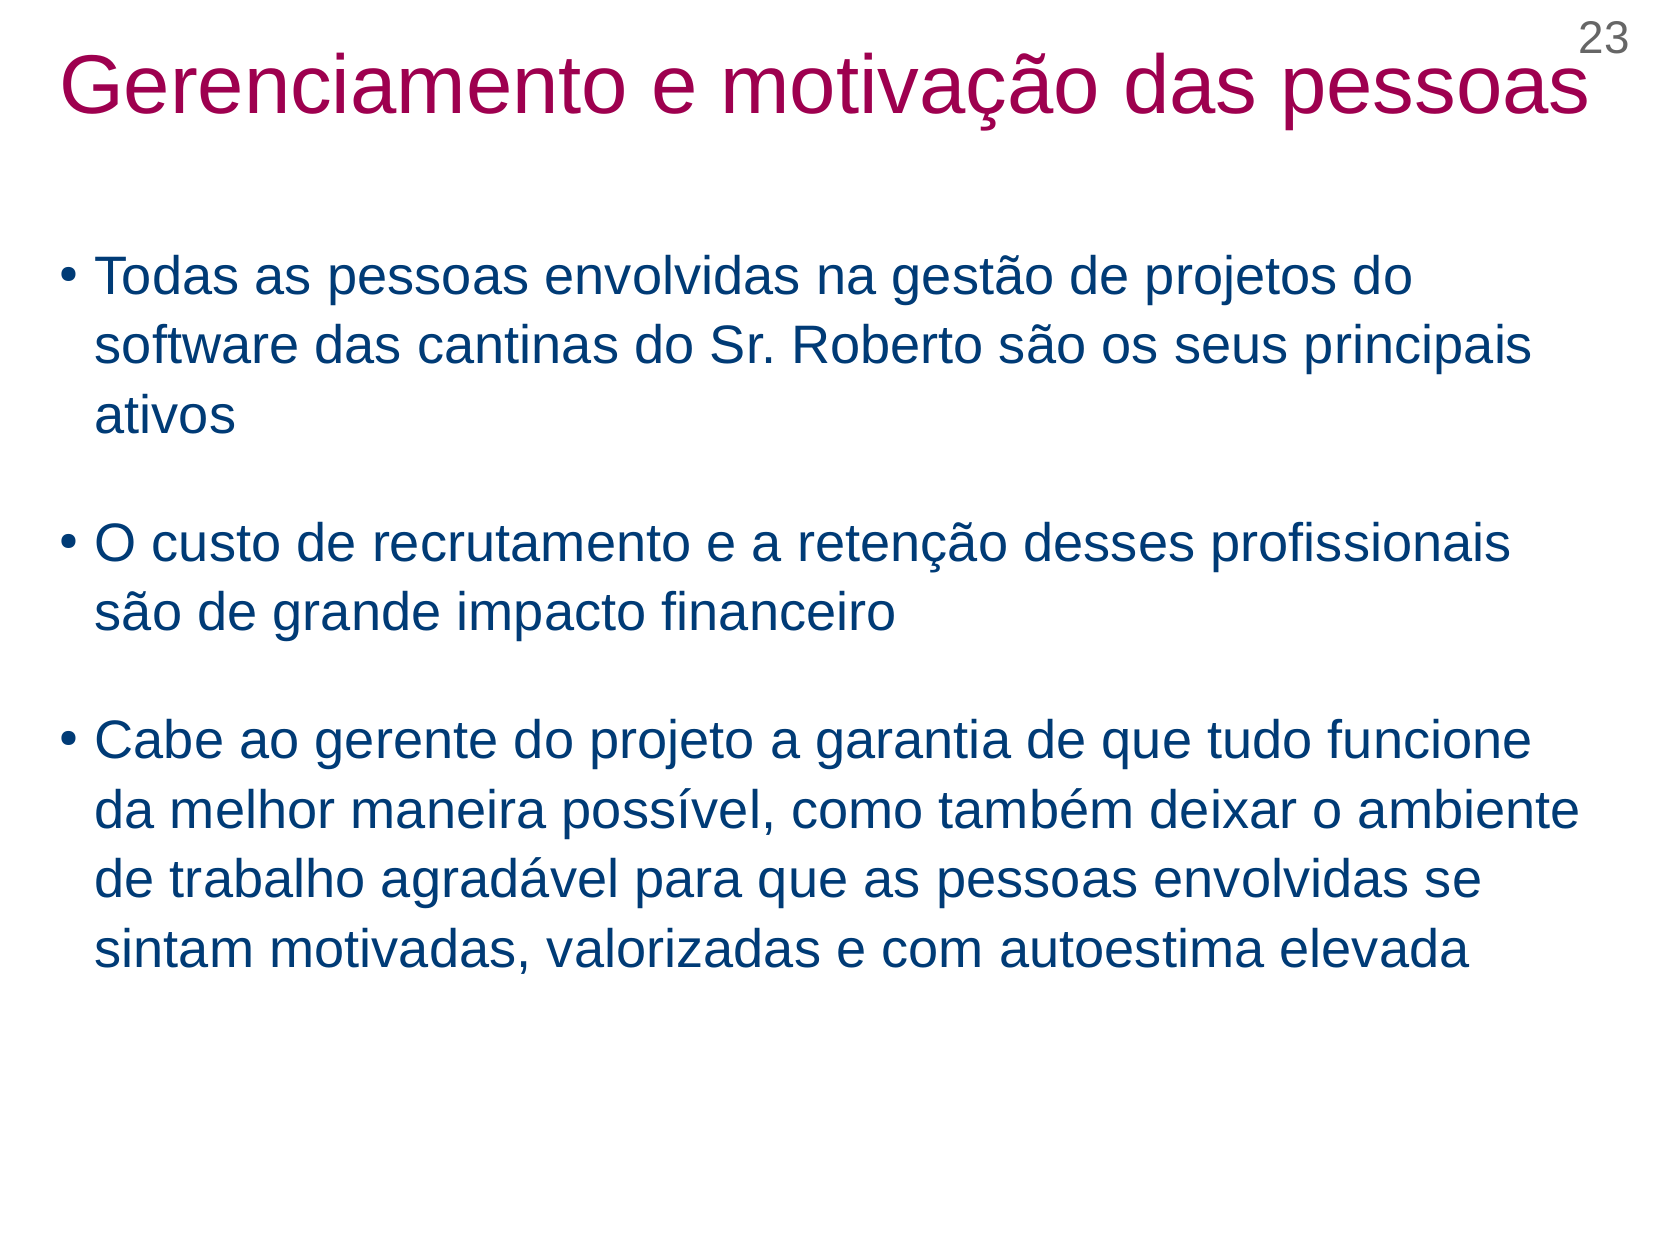

23
# Gerenciamento e motivação das pessoas
Todas as pessoas envolvidas na gestão de projetos do software das cantinas do Sr. Roberto são os seus principais ativos
O custo de recrutamento e a retenção desses profissionais são de grande impacto financeiro
Cabe ao gerente do projeto a garantia de que tudo funcione da melhor maneira possível, como também deixar o ambiente de trabalho agradável para que as pessoas envolvidas se sintam motivadas, valorizadas e com autoestima elevada